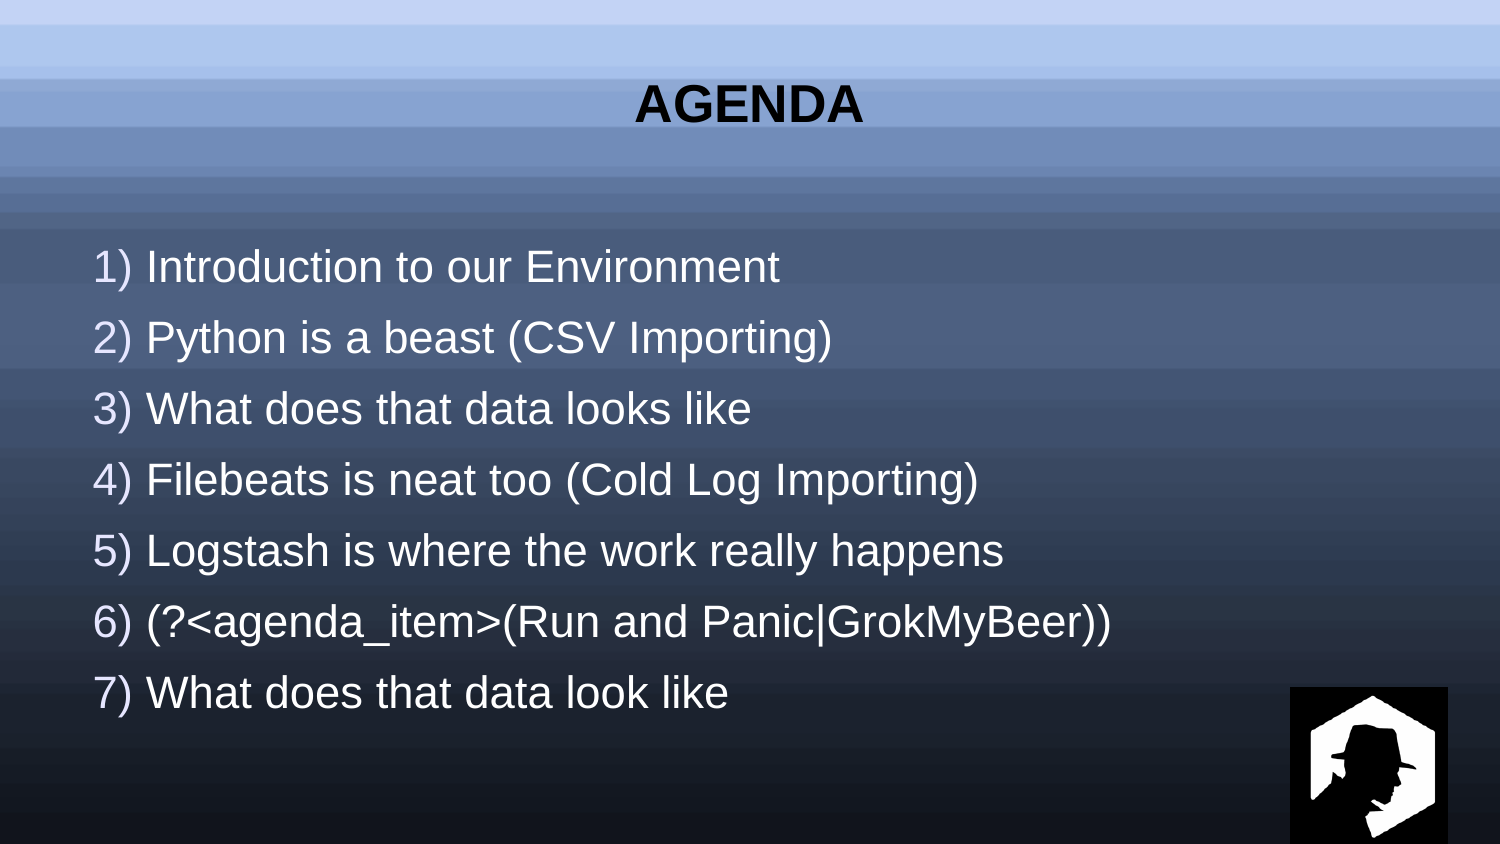

AGENDA
# Introduction to our Environment
Python is a beast (CSV Importing)
What does that data looks like
Filebeats is neat too (Cold Log Importing)
Logstash is where the work really happens
(?<agenda_item>(Run and Panic|GrokMyBeer))
What does that data look like